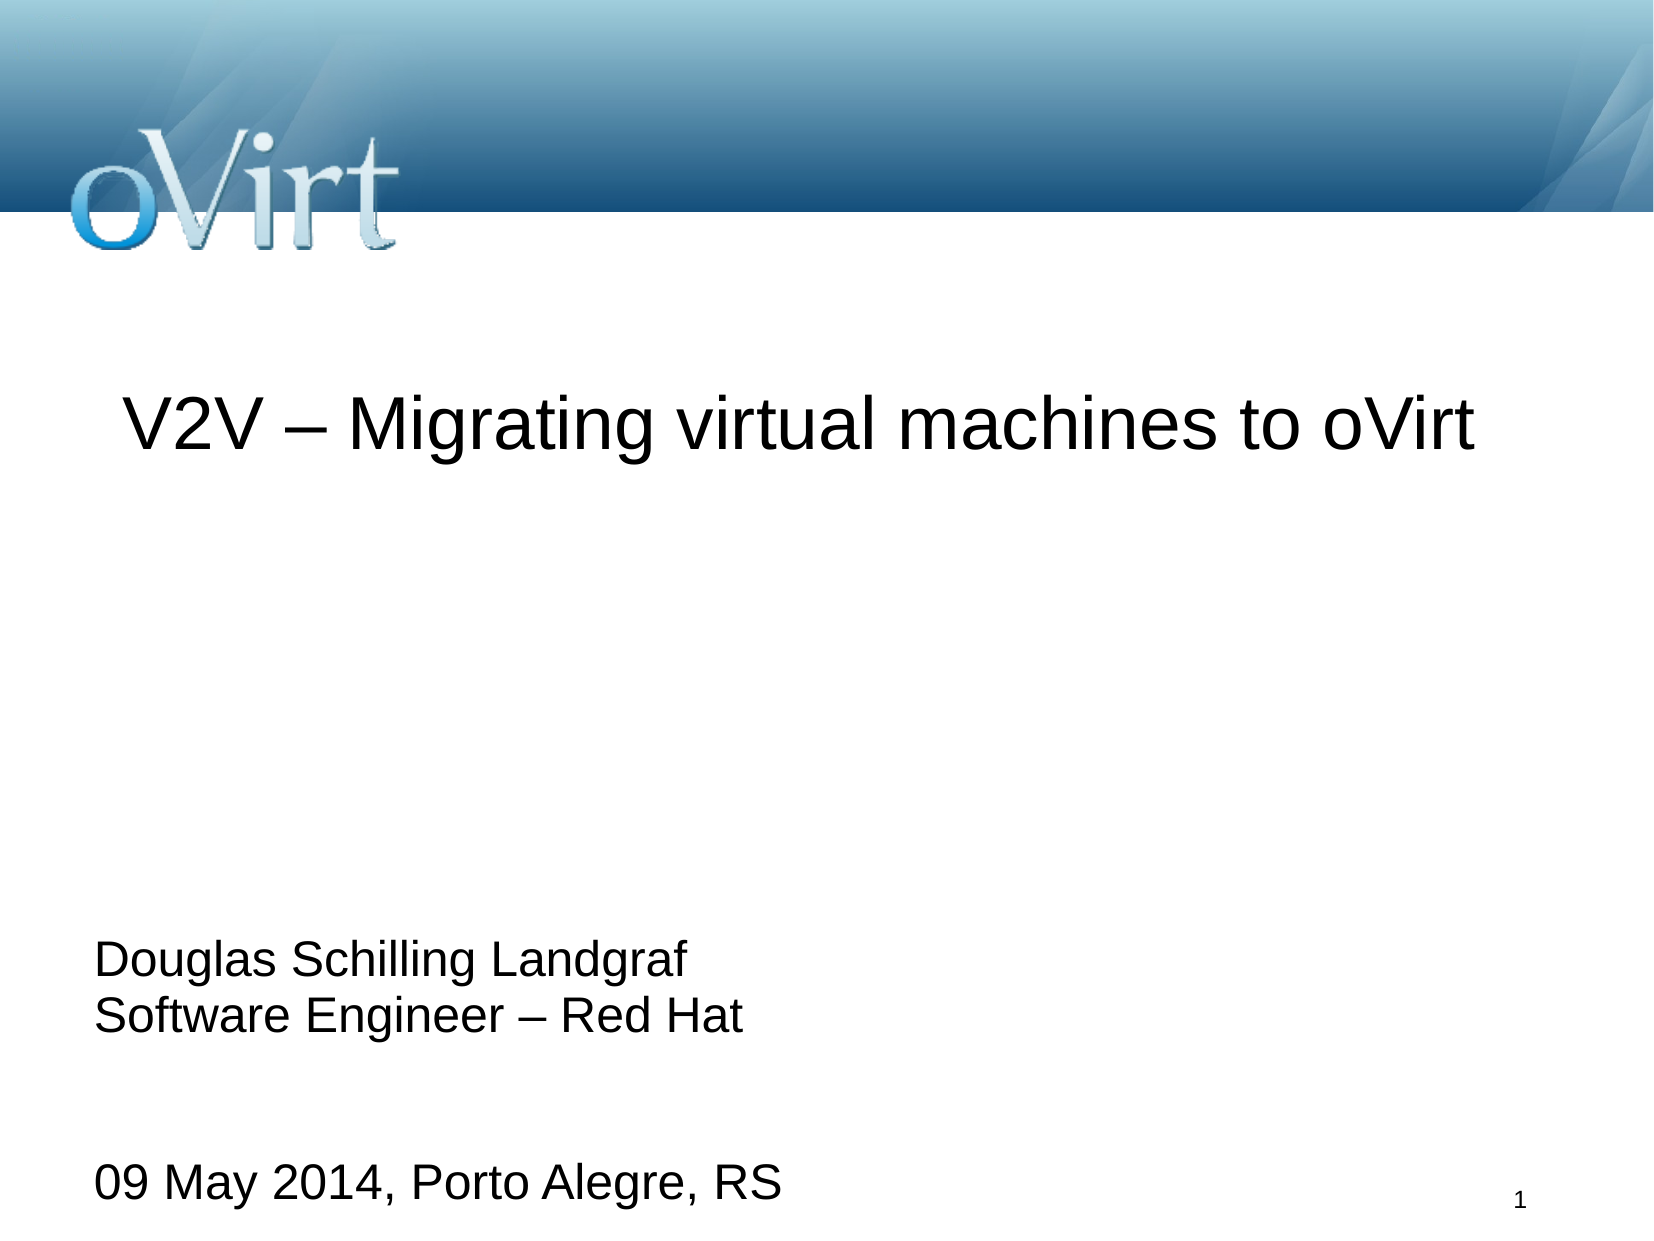

V2V – Migrating virtual machines to oVirt
Douglas Schilling Landgraf
Software Engineer – Red Hat
09 May 2014, Porto Alegre, RS